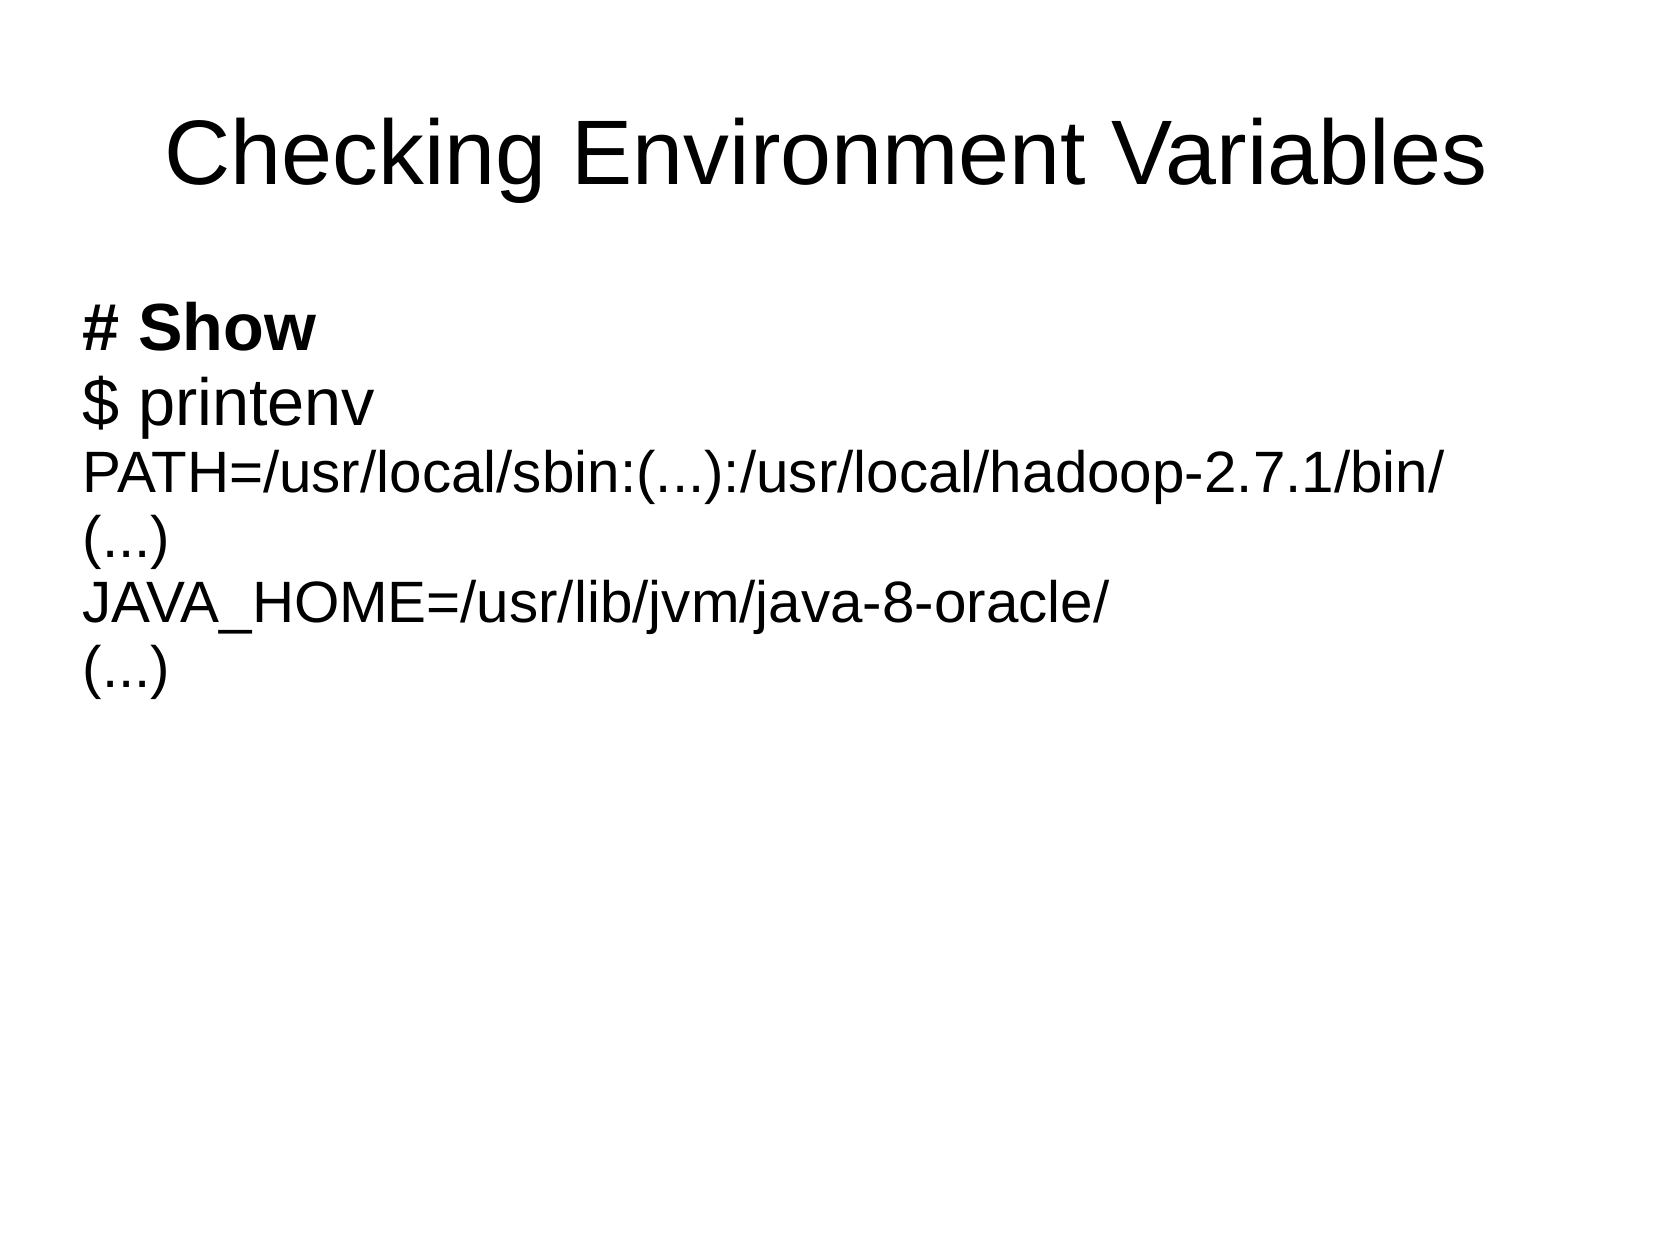

# Checking Environment Variables
# Show
$ printenv
PATH=/usr/local/sbin:(...):/usr/local/hadoop-2.7.1/bin/
(...)
JAVA_HOME=/usr/lib/jvm/java-8-oracle/
(...)